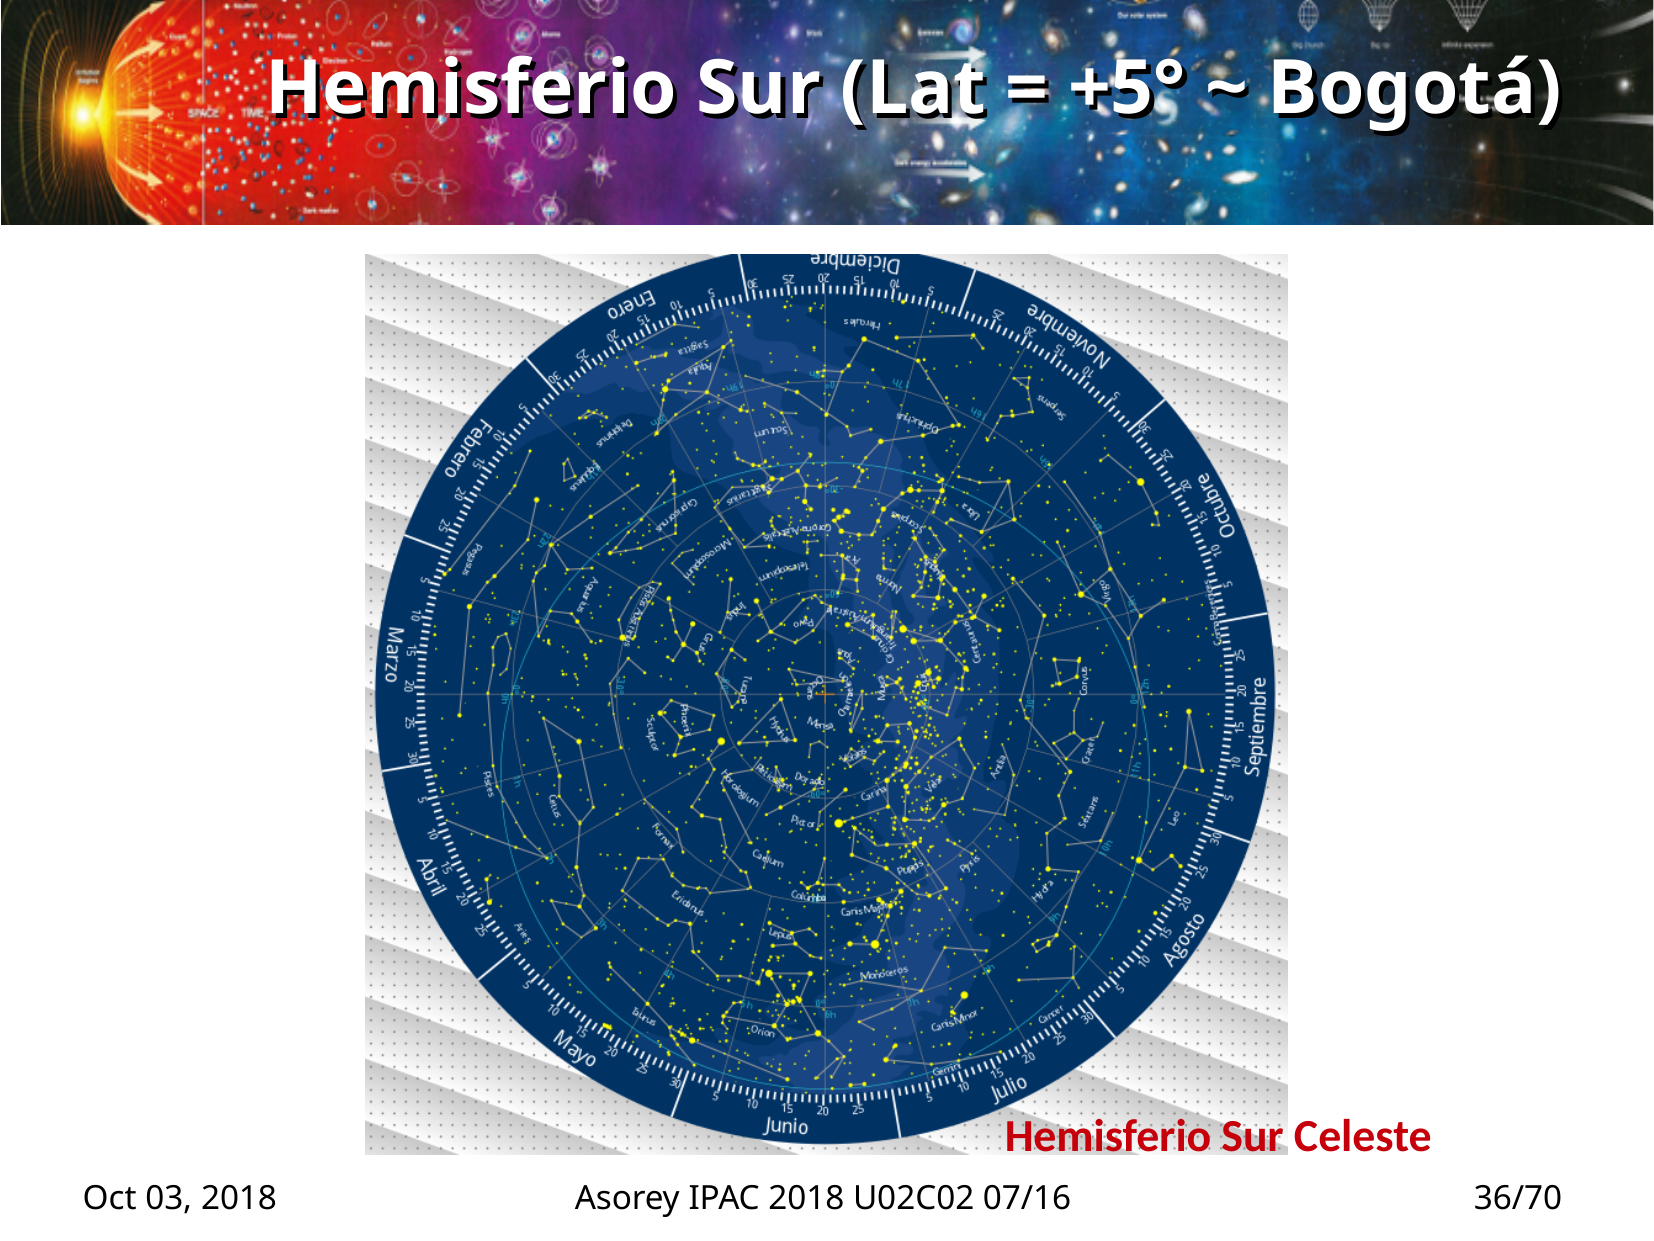

# Hemisferio Sur (Lat = +5° ~ Bogotá)
Hemisferio Sur Celeste
Oct 03, 2018
Asorey IPAC 2018 U02C02 07/16
36